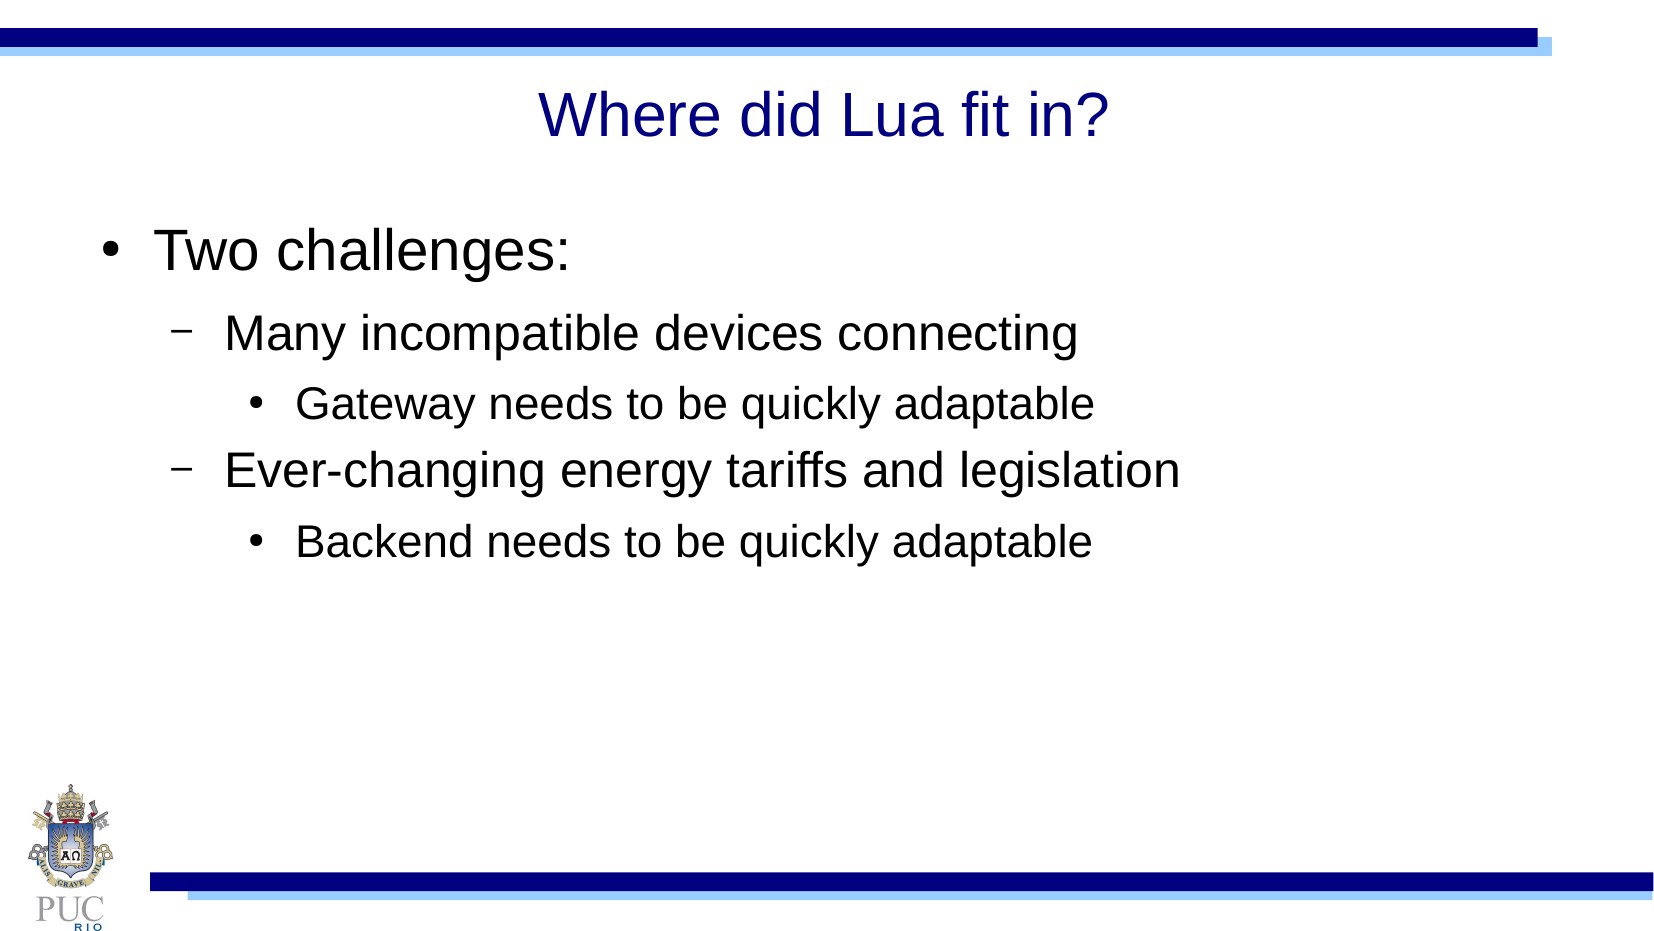

# Where did Lua fit in?
Two challenges:
Many incompatible devices connecting
Gateway needs to be quickly adaptable
Ever-changing energy tariffs and legislation
Backend needs to be quickly adaptable